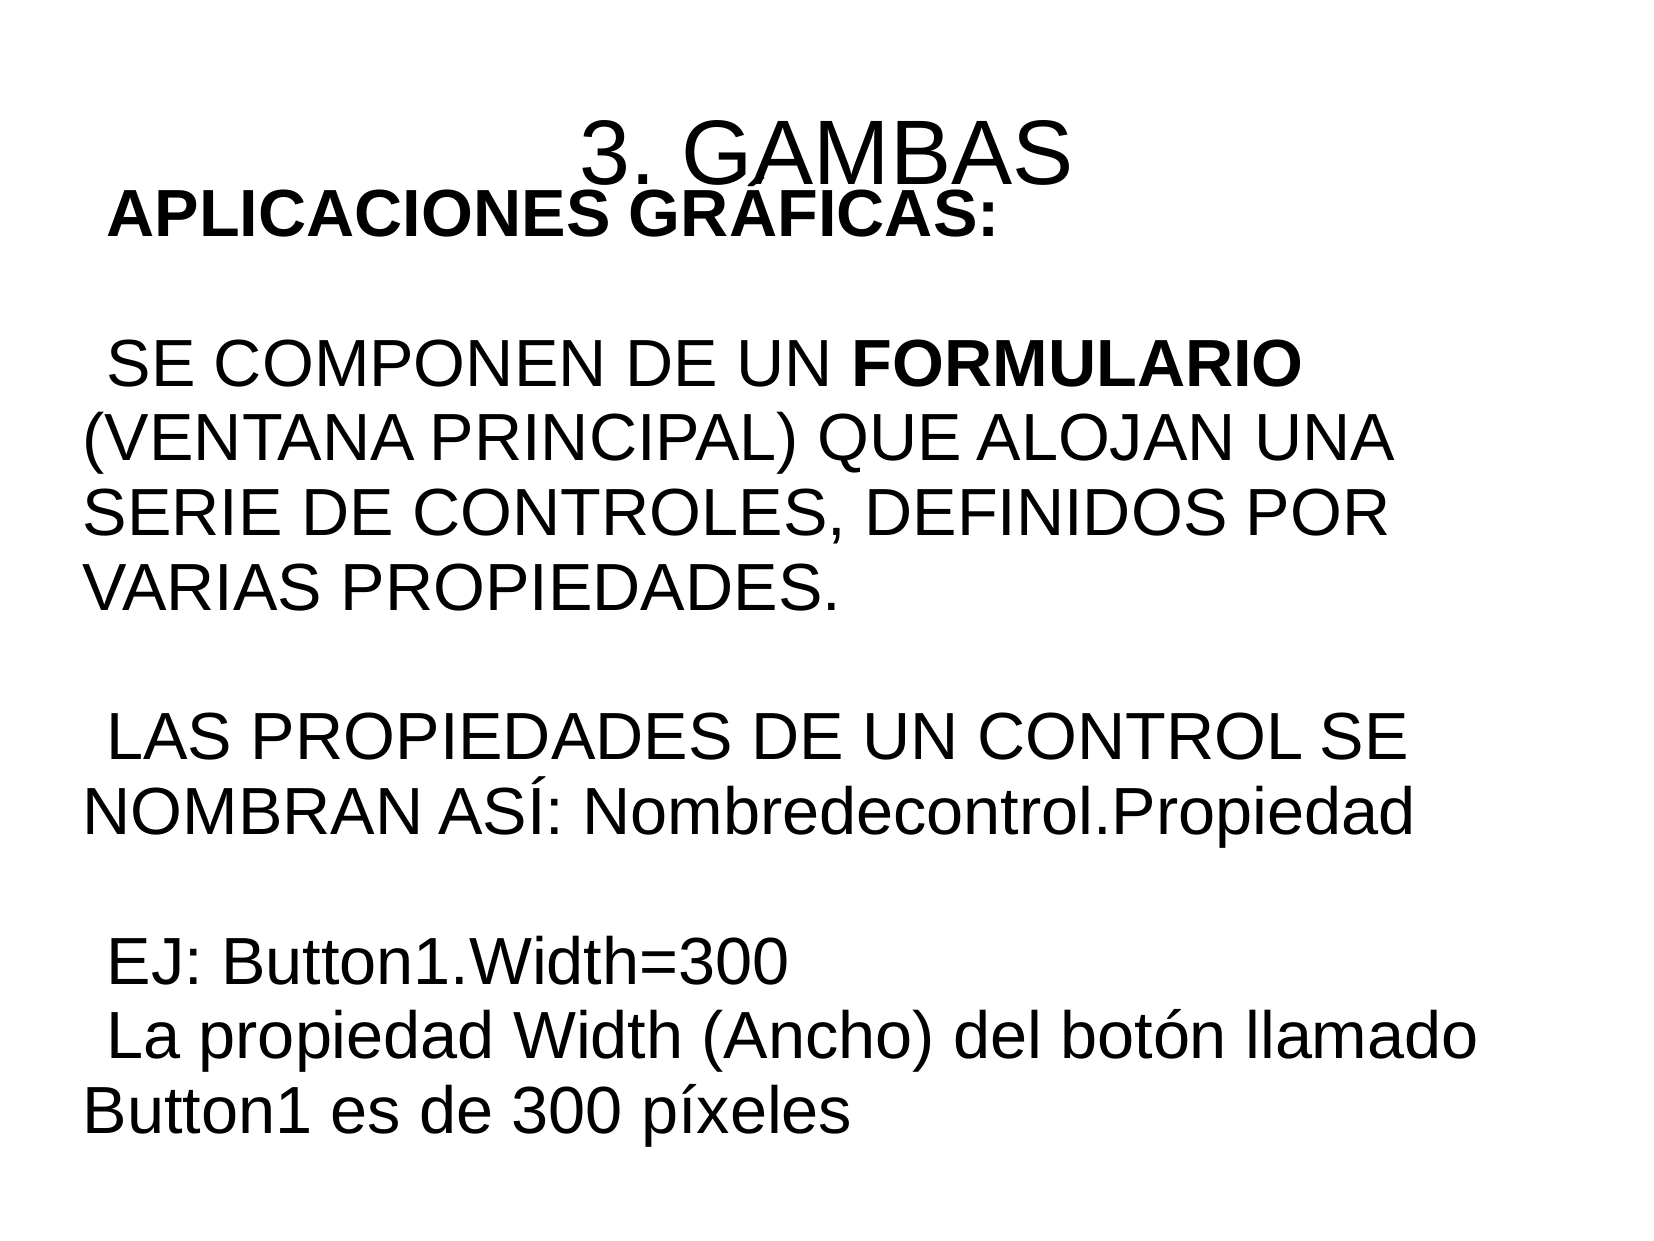

# 3. GAMBAS
APLICACIONES GRÁFICAS:
SE COMPONEN DE UN FORMULARIO (VENTANA PRINCIPAL) QUE ALOJAN UNA SERIE DE CONTROLES, DEFINIDOS POR VARIAS PROPIEDADES.
LAS PROPIEDADES DE UN CONTROL SE NOMBRAN ASÍ: Nombredecontrol.Propiedad
EJ: Button1.Width=300
La propiedad Width (Ancho) del botón llamado Button1 es de 300 píxeles